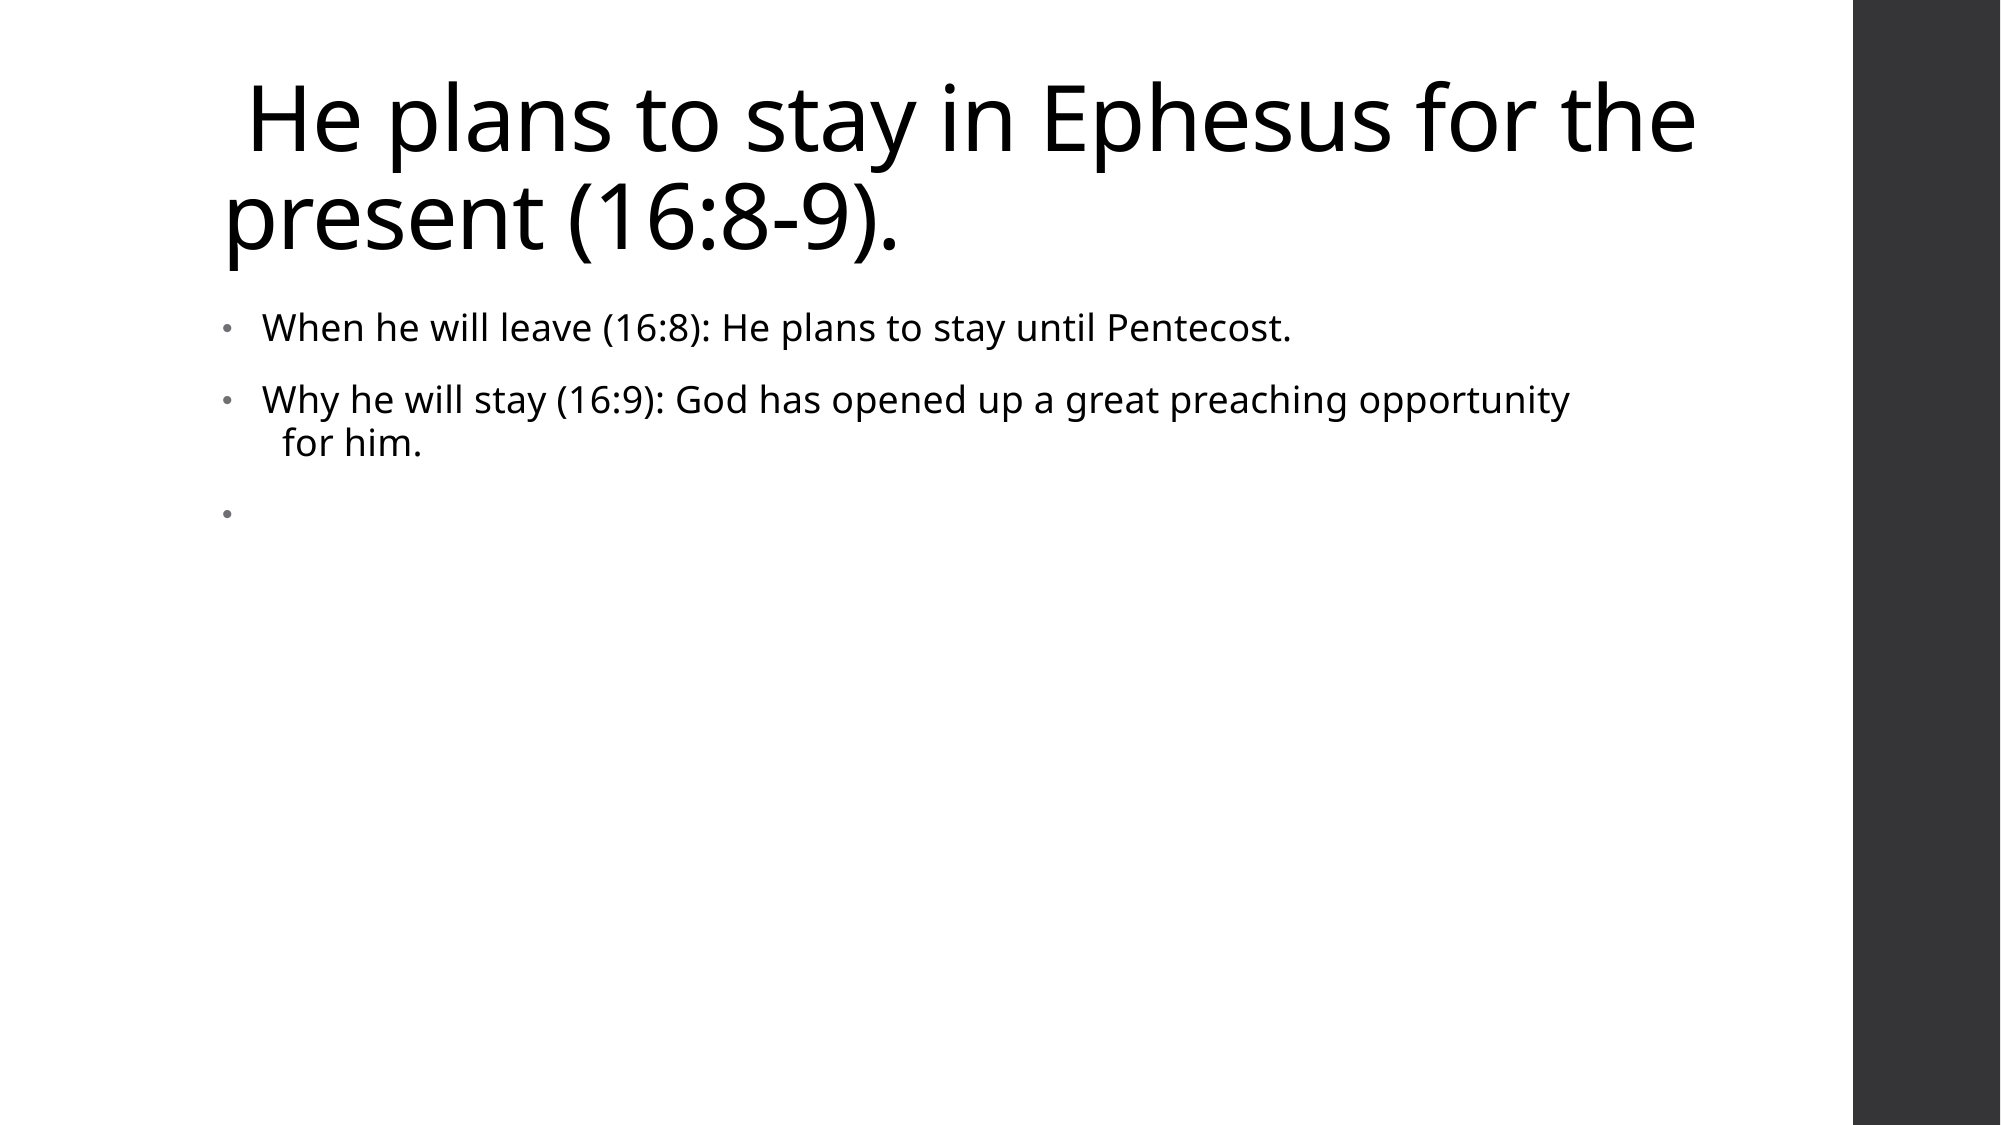

# He plans to stay in Ephesus for the present (16:8-9).
 When he will leave (16:8): He plans to stay until Pentecost.
 Why he will stay (16:9): God has opened up a great preaching opportunity for him.